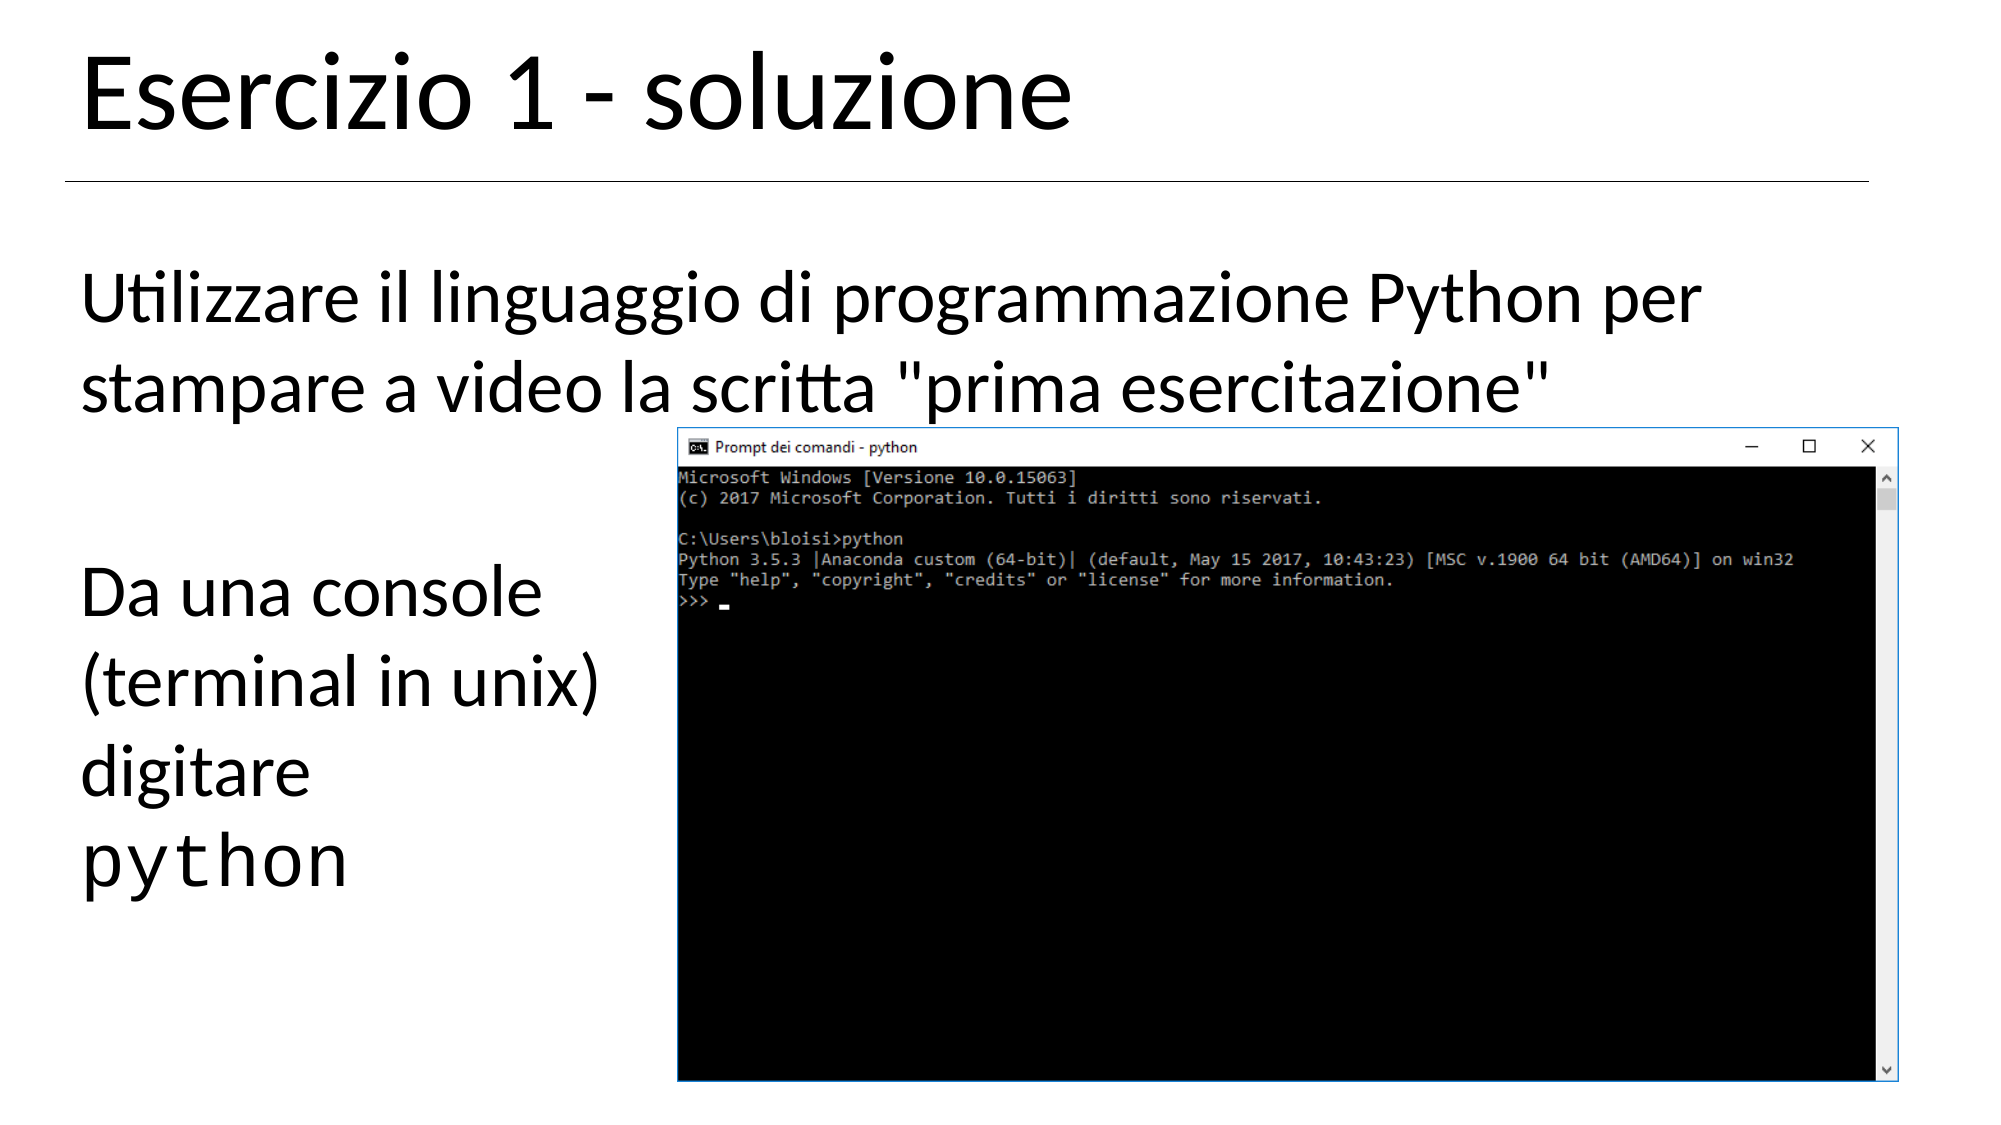

Esercizio 1 - soluzione
Utilizzare il linguaggio di programmazione Python per stampare a video la scritta "prima esercitazione"
Da una console (terminal in unix) digitare
python